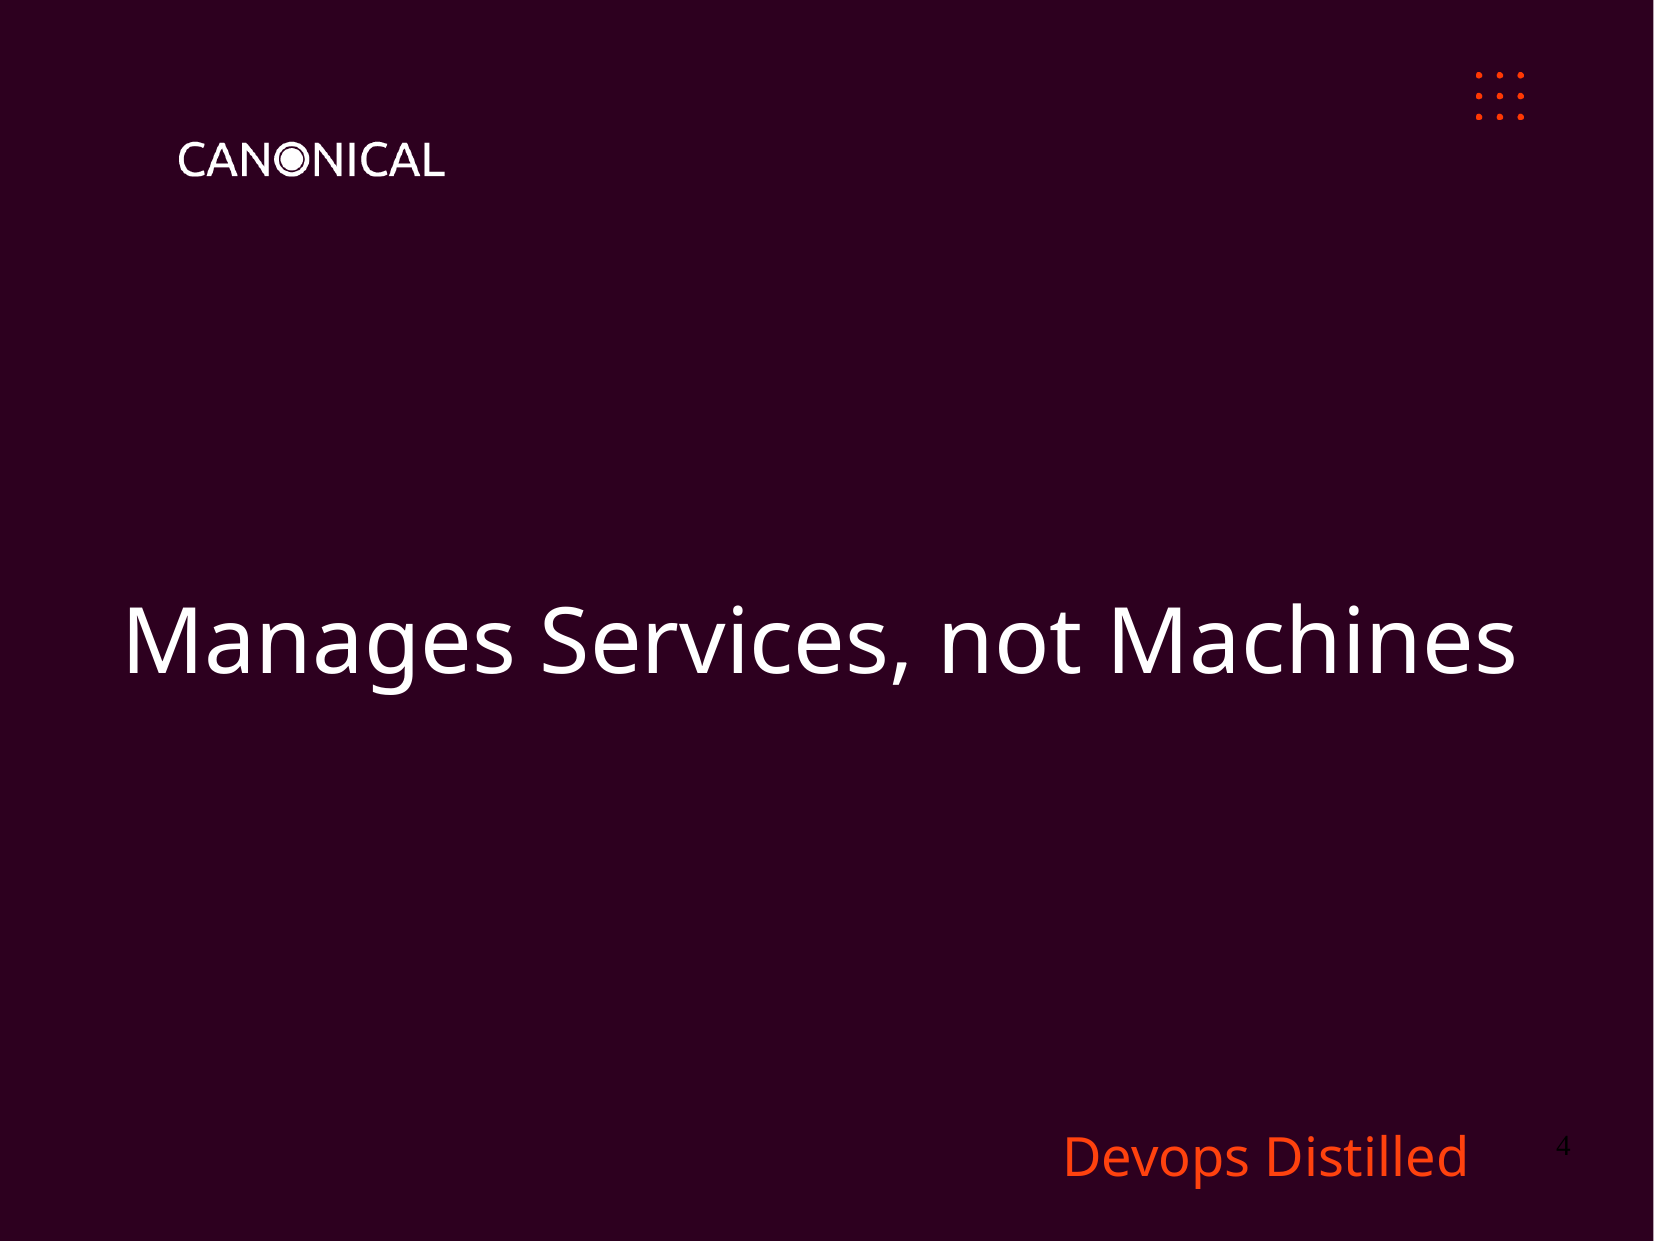

Manages Services, not Machines
Devops Distilled
4